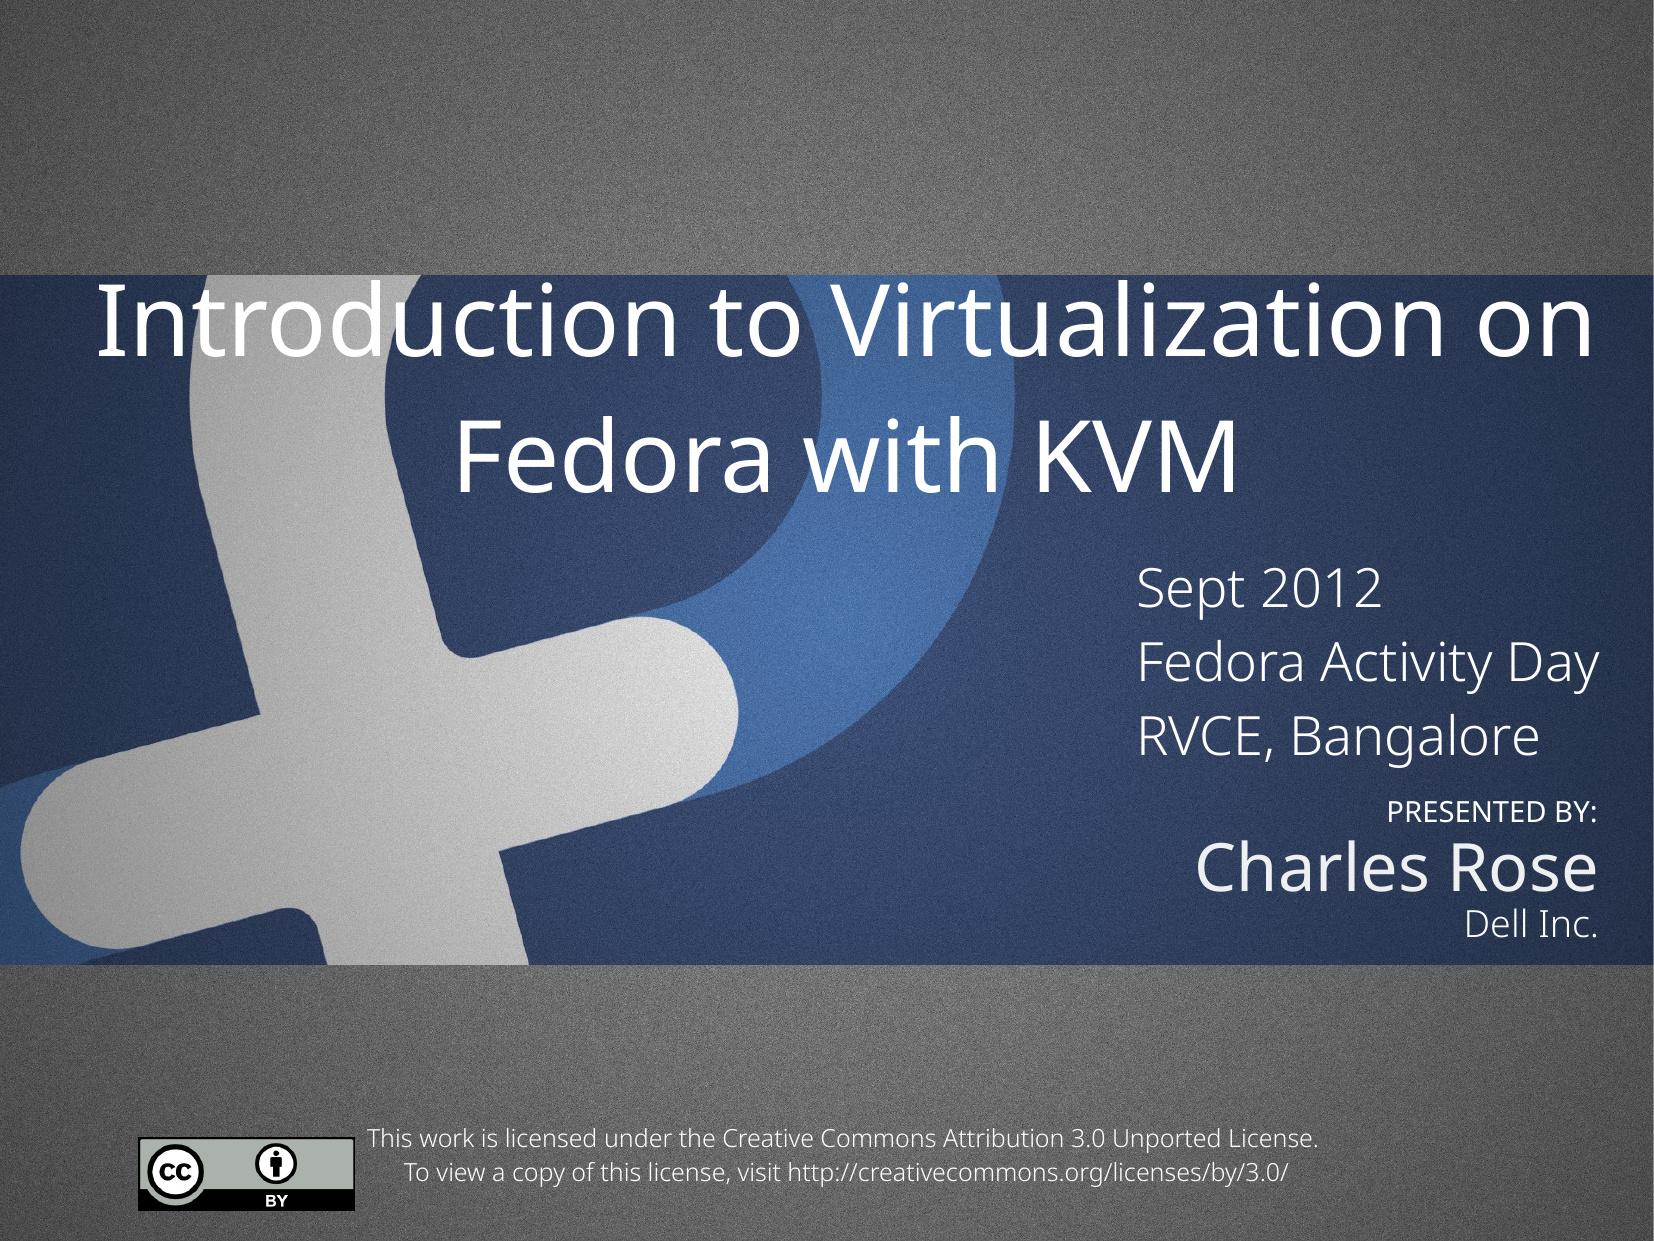

# Introduction to Virtualization on Fedora with KVM
Sept 2012
Fedora Activity Day
RVCE, Bangalore
PRESENTED BY:
Charles Rose
Dell Inc.
This work is licensed under the Creative Commons Attribution 3.0 Unported License.
 To view a copy of this license, visit http://creativecommons.org/licenses/by/3.0/